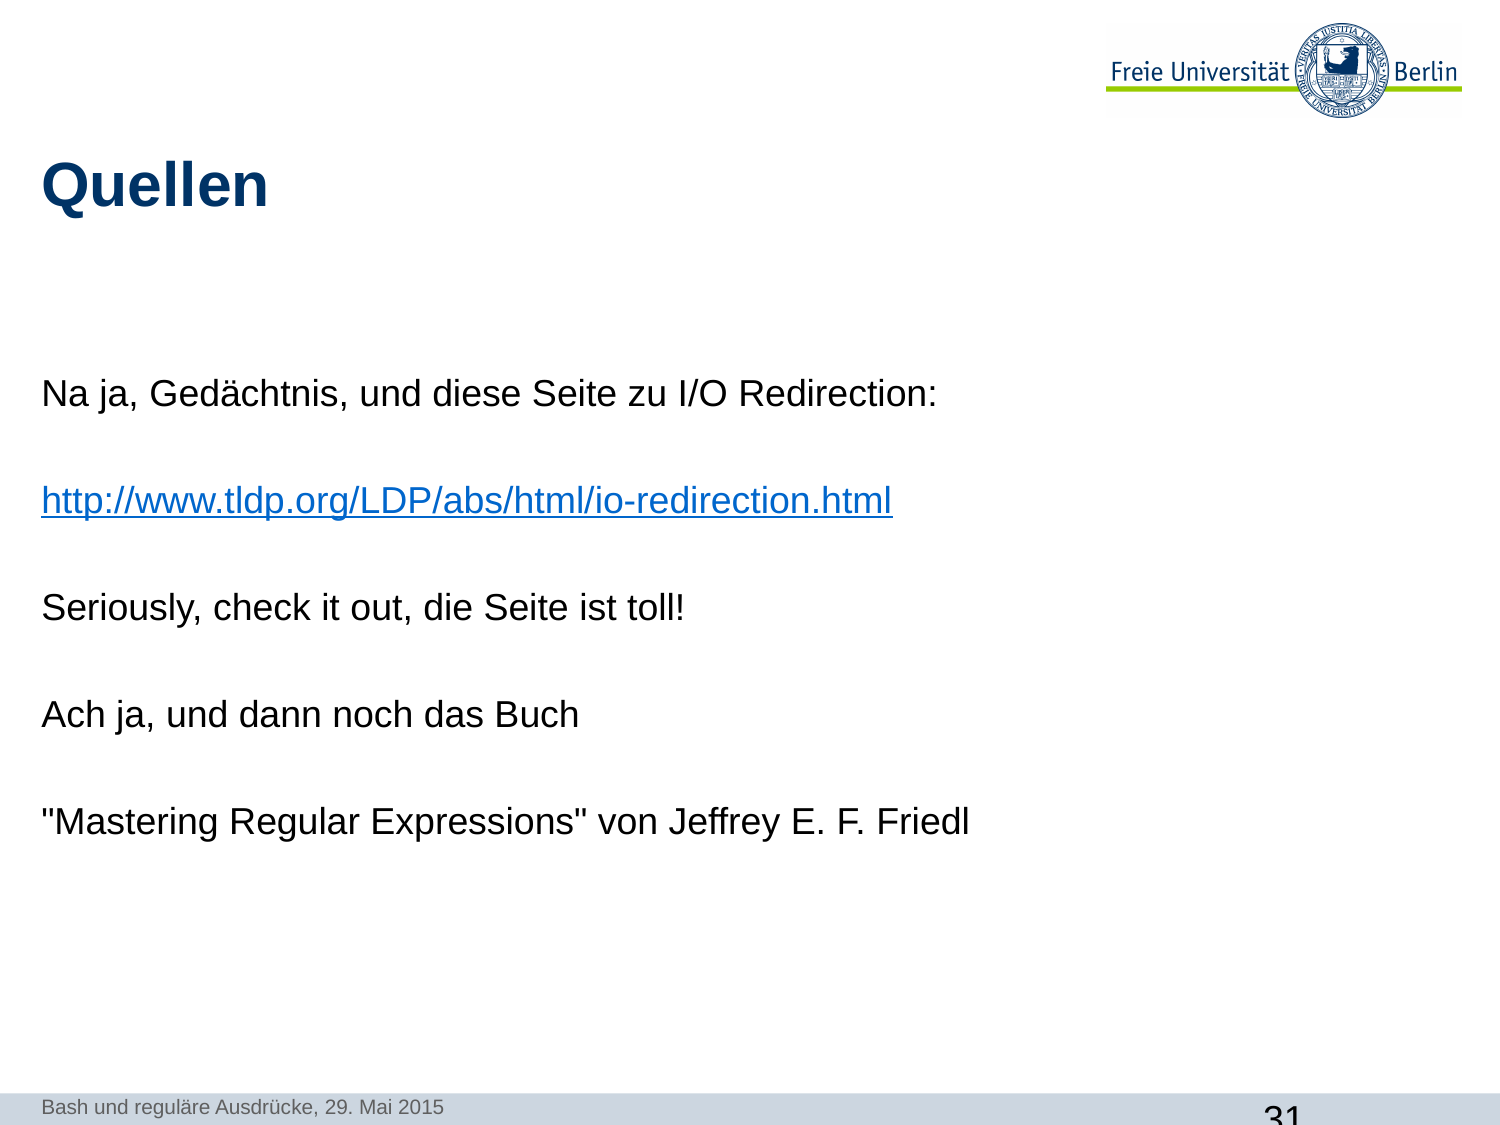

# Quellen
Na ja, Gedächtnis, und diese Seite zu I/O Redirection:
http://www.tldp.org/LDP/abs/html/io-redirection.html
Seriously, check it out, die Seite ist toll!
Ach ja, und dann noch das Buch
"Mastering Regular Expressions" von Jeffrey E. F. Friedl